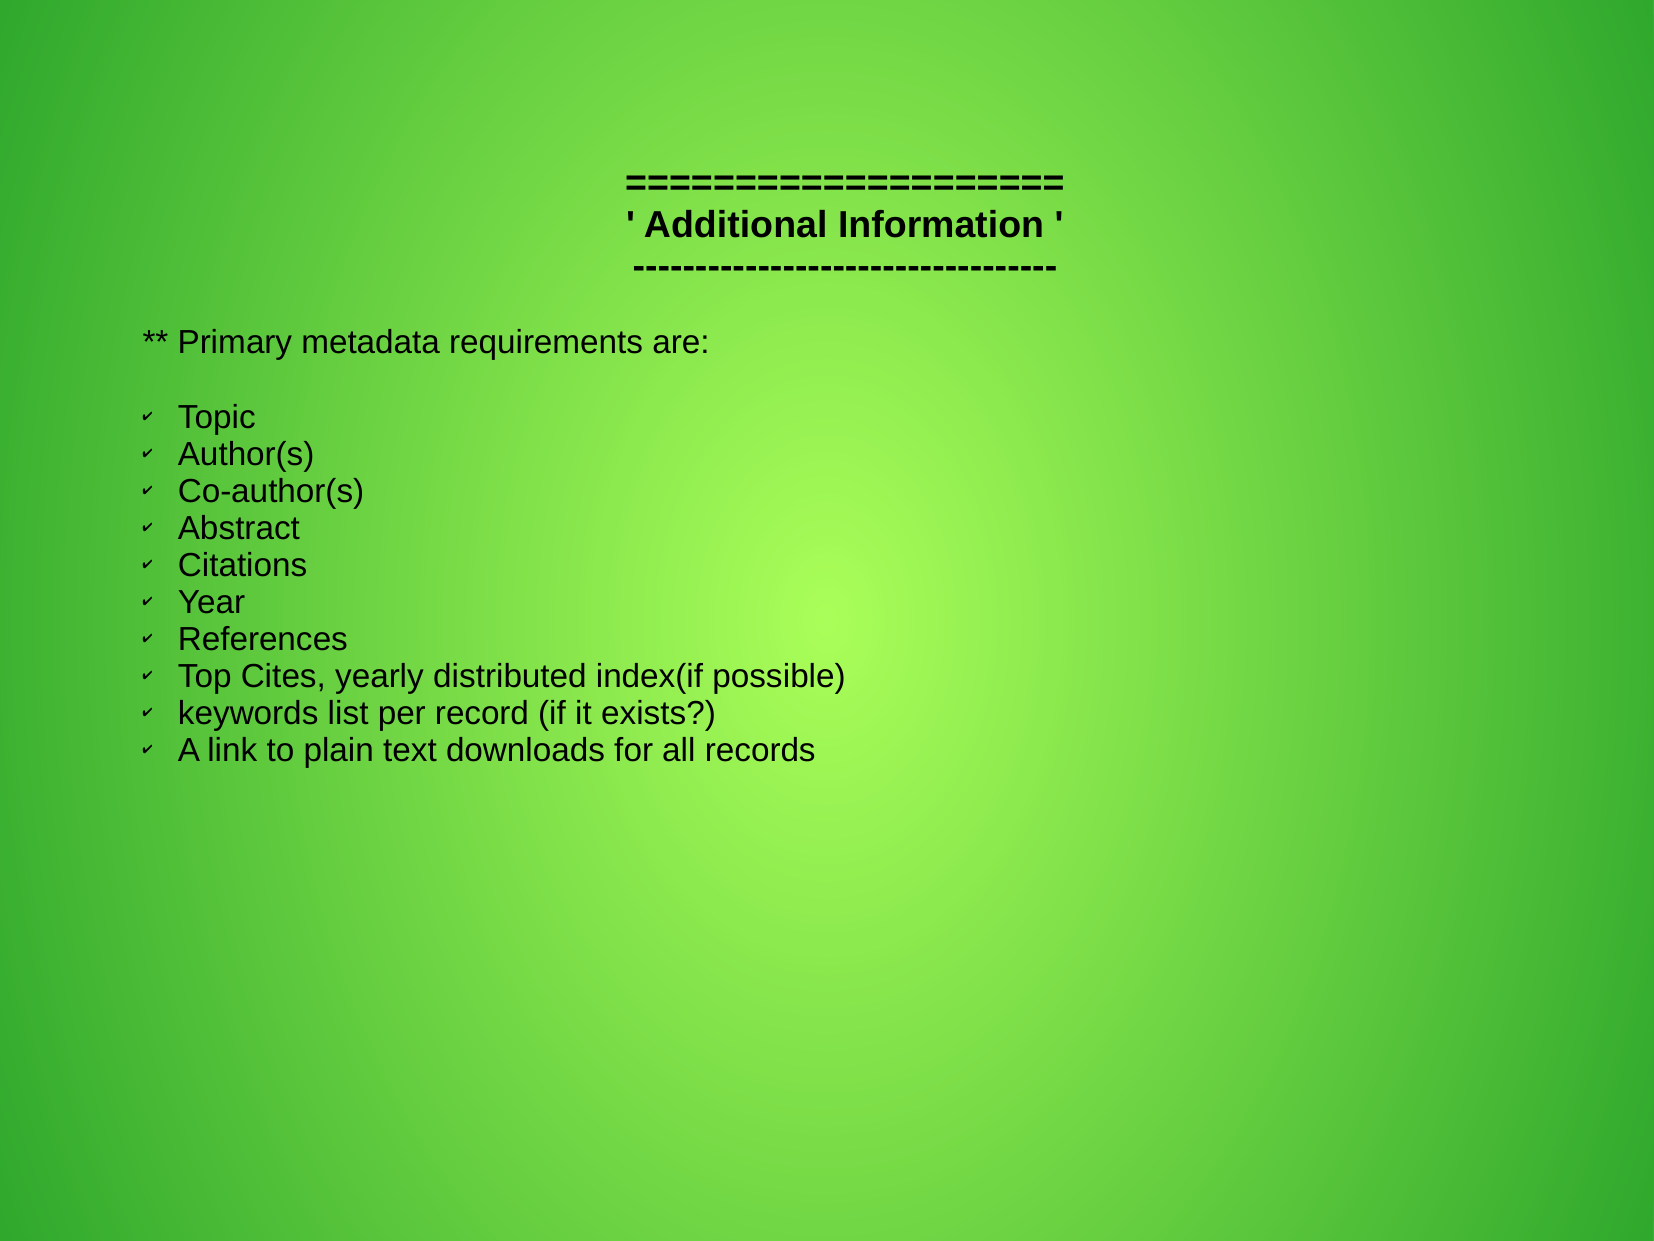

====================
' Additional Information '
----------------------------------
** Primary metadata requirements are:
Topic
Author(s)
Co-author(s)
Abstract
Citations
Year
References
Top Cites, yearly distributed index(if possible)
keywords list per record (if it exists?)
A link to plain text downloads for all records